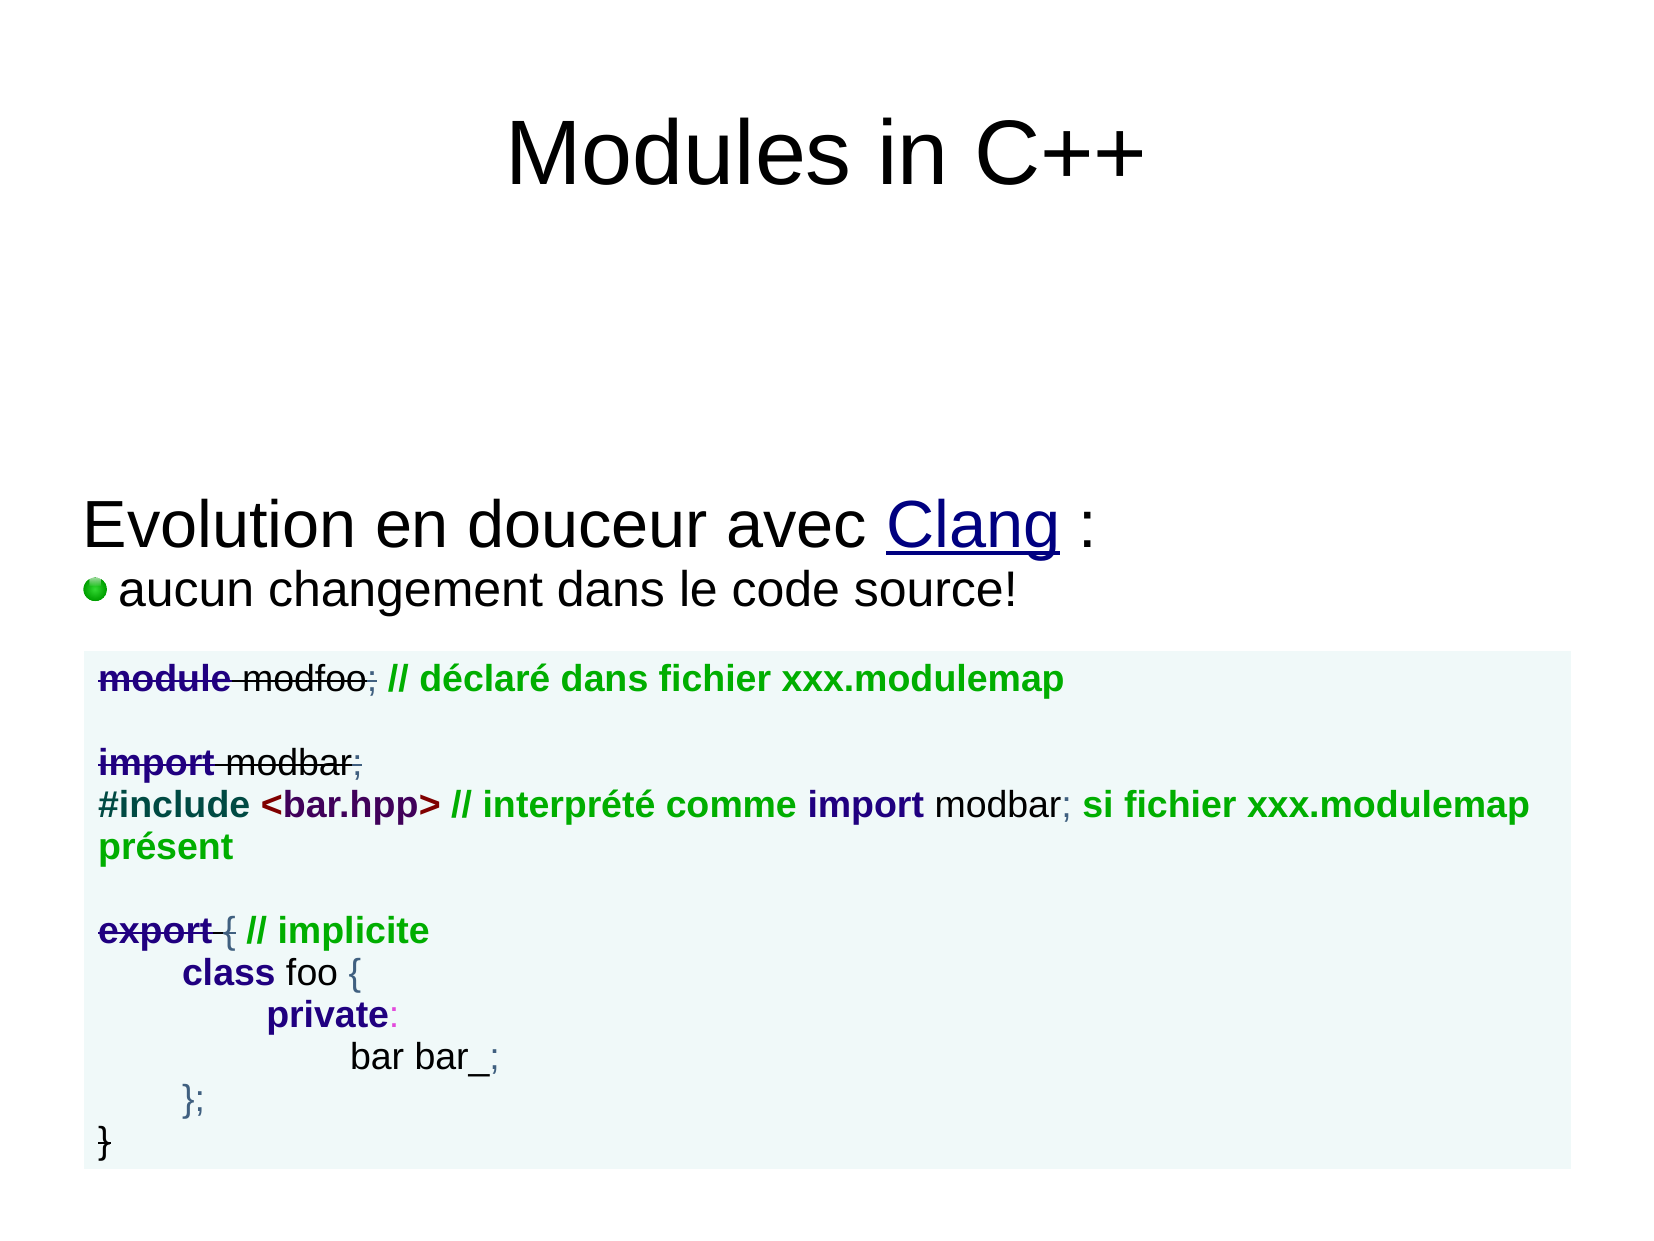

# Modules in C++
Evolution en douceur avec Clang :
aucun changement dans le code source!
| module modfoo; // déclaré dans fichier xxx.modulemap import modbar; #include <bar.hpp> // interprété comme import modbar; si fichier xxx.modulemap présent export { // implicite class foo { private: bar bar\_; }; } |
| --- |